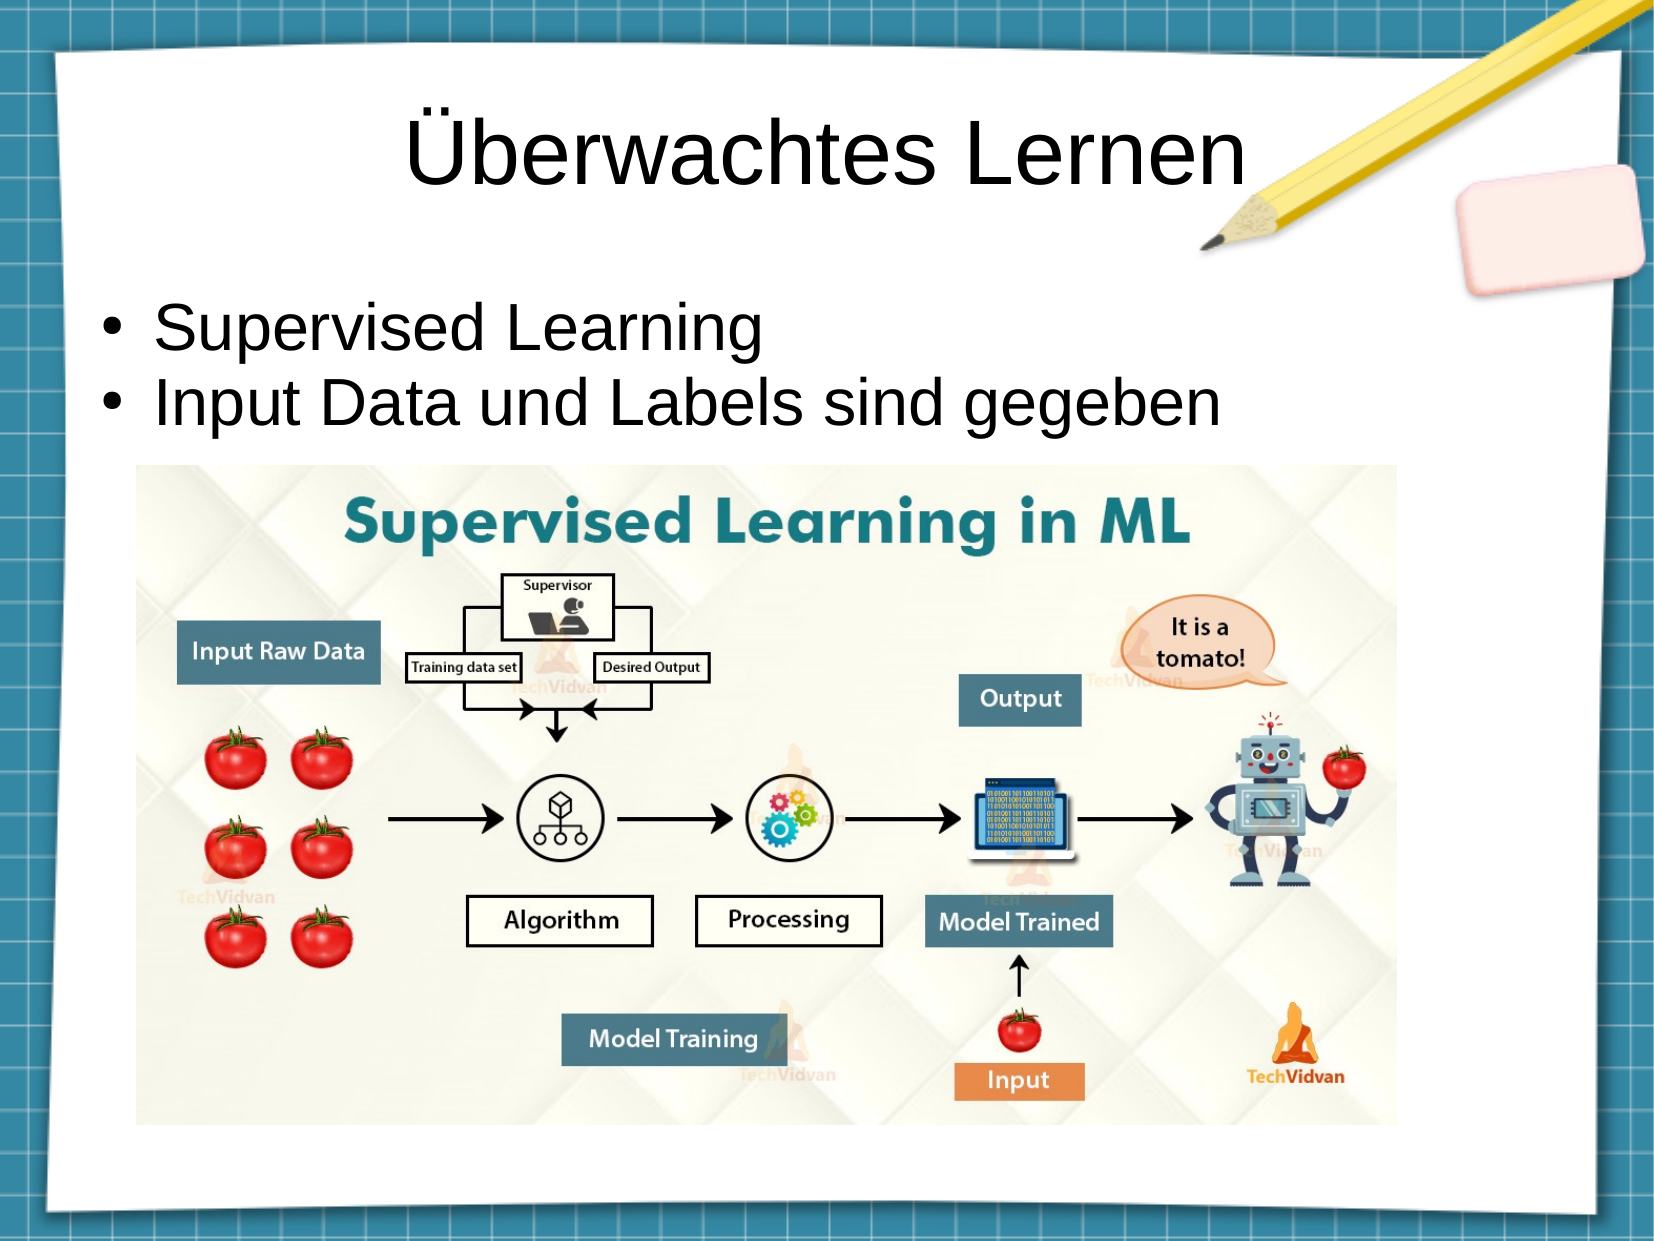

# Überwachtes Lernen
Supervised Learning
Input Data und Labels sind gegeben